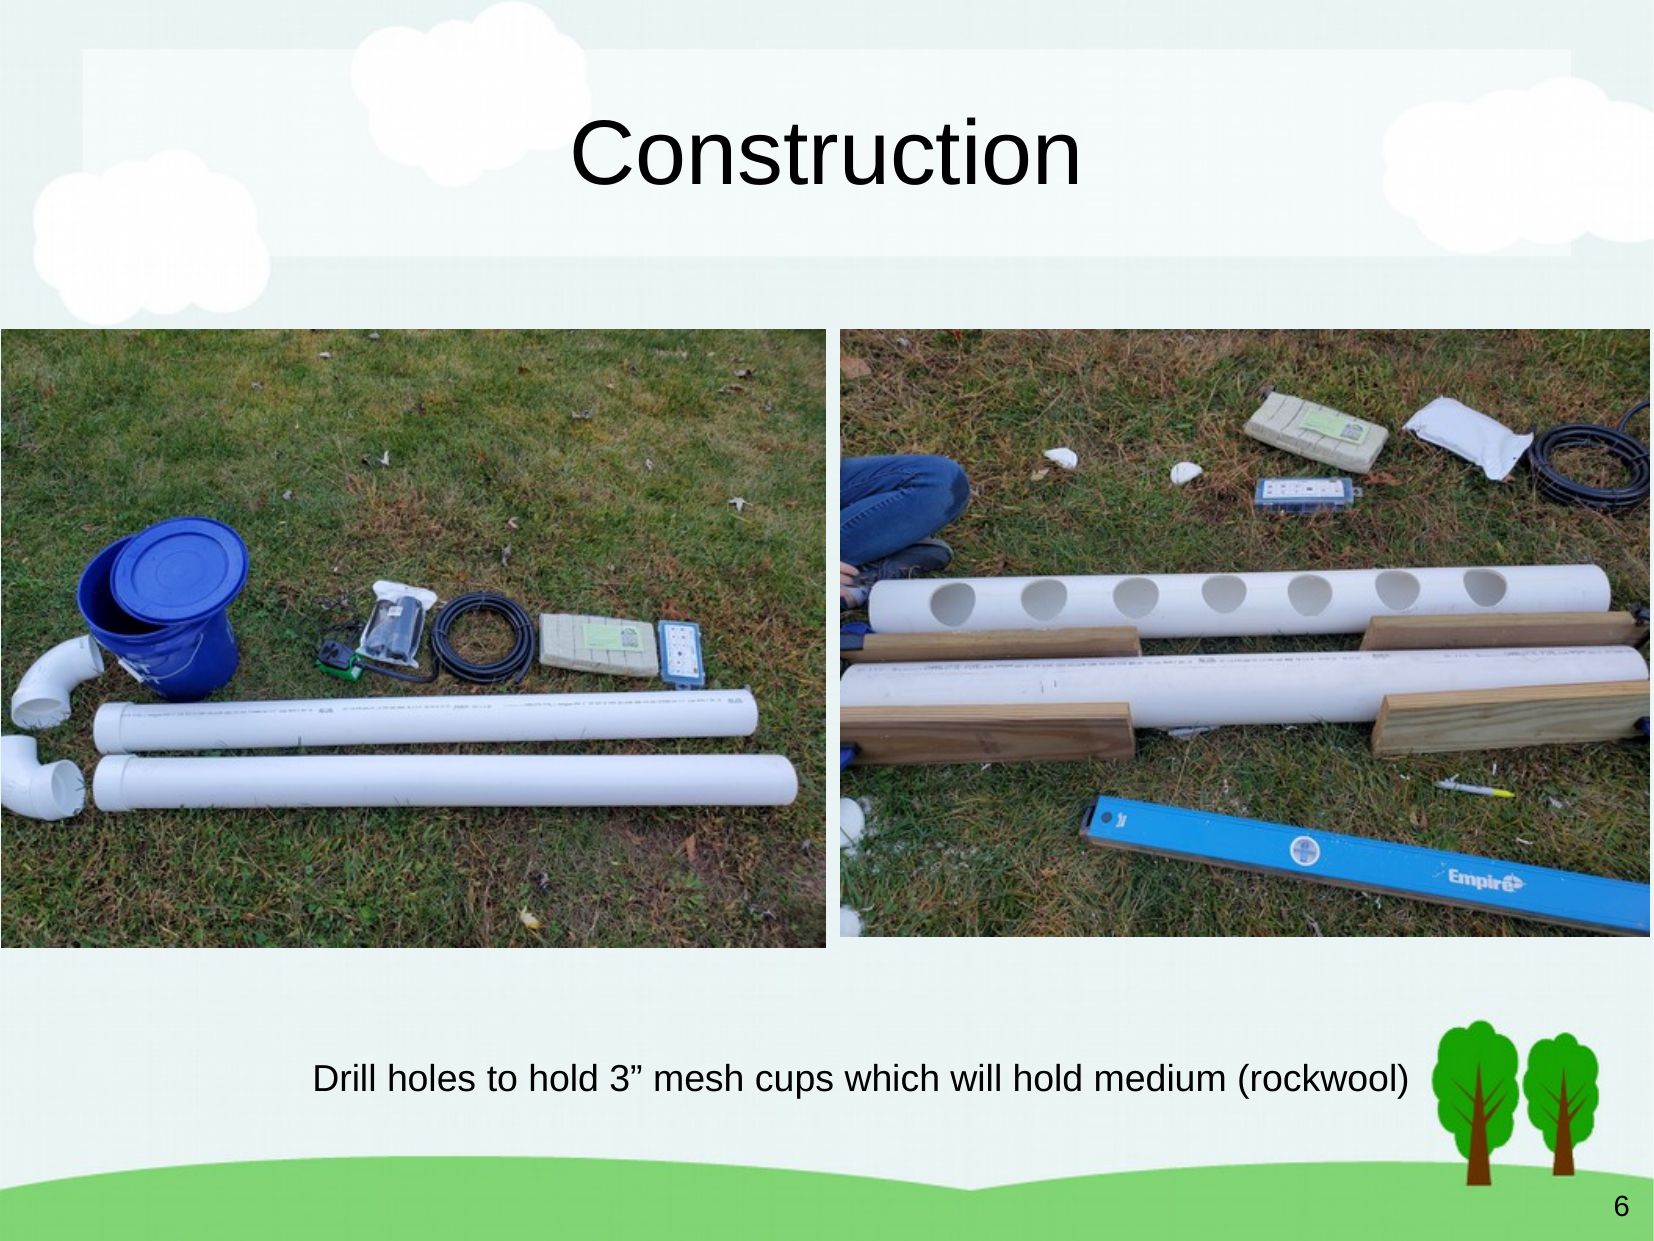

# Construction
Drill holes to hold 3” mesh cups which will hold medium (rockwool)
6